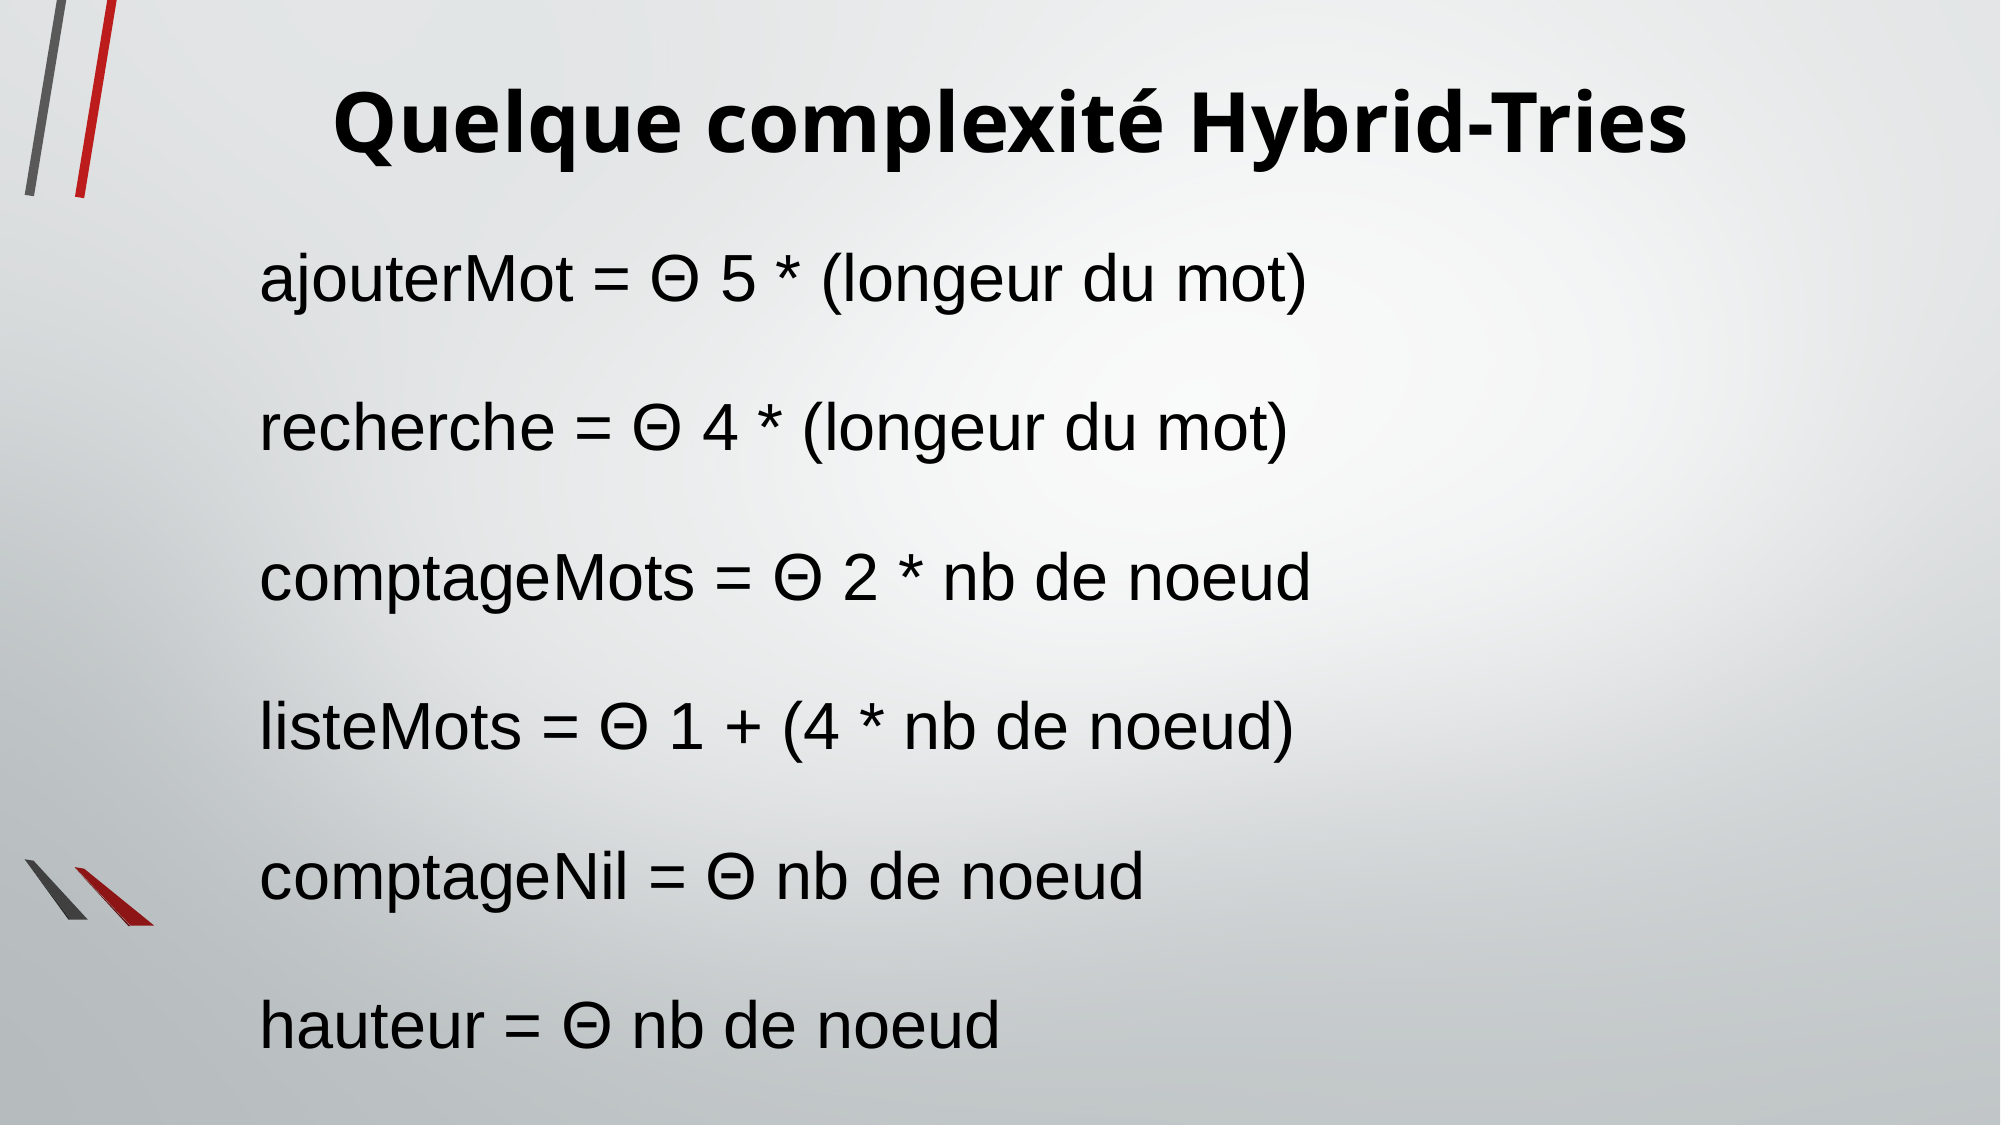

# Quelque complexité Hybrid-Tries
ajouterMot = Θ 5 * (longeur du mot)
recherche = Θ 4 * (longeur du mot)
comptageMots = Θ 2 * nb de noeud
listeMots = Θ 1 + (4 * nb de noeud)
comptageNil = Θ nb de noeud
hauteur = Θ nb de noeud